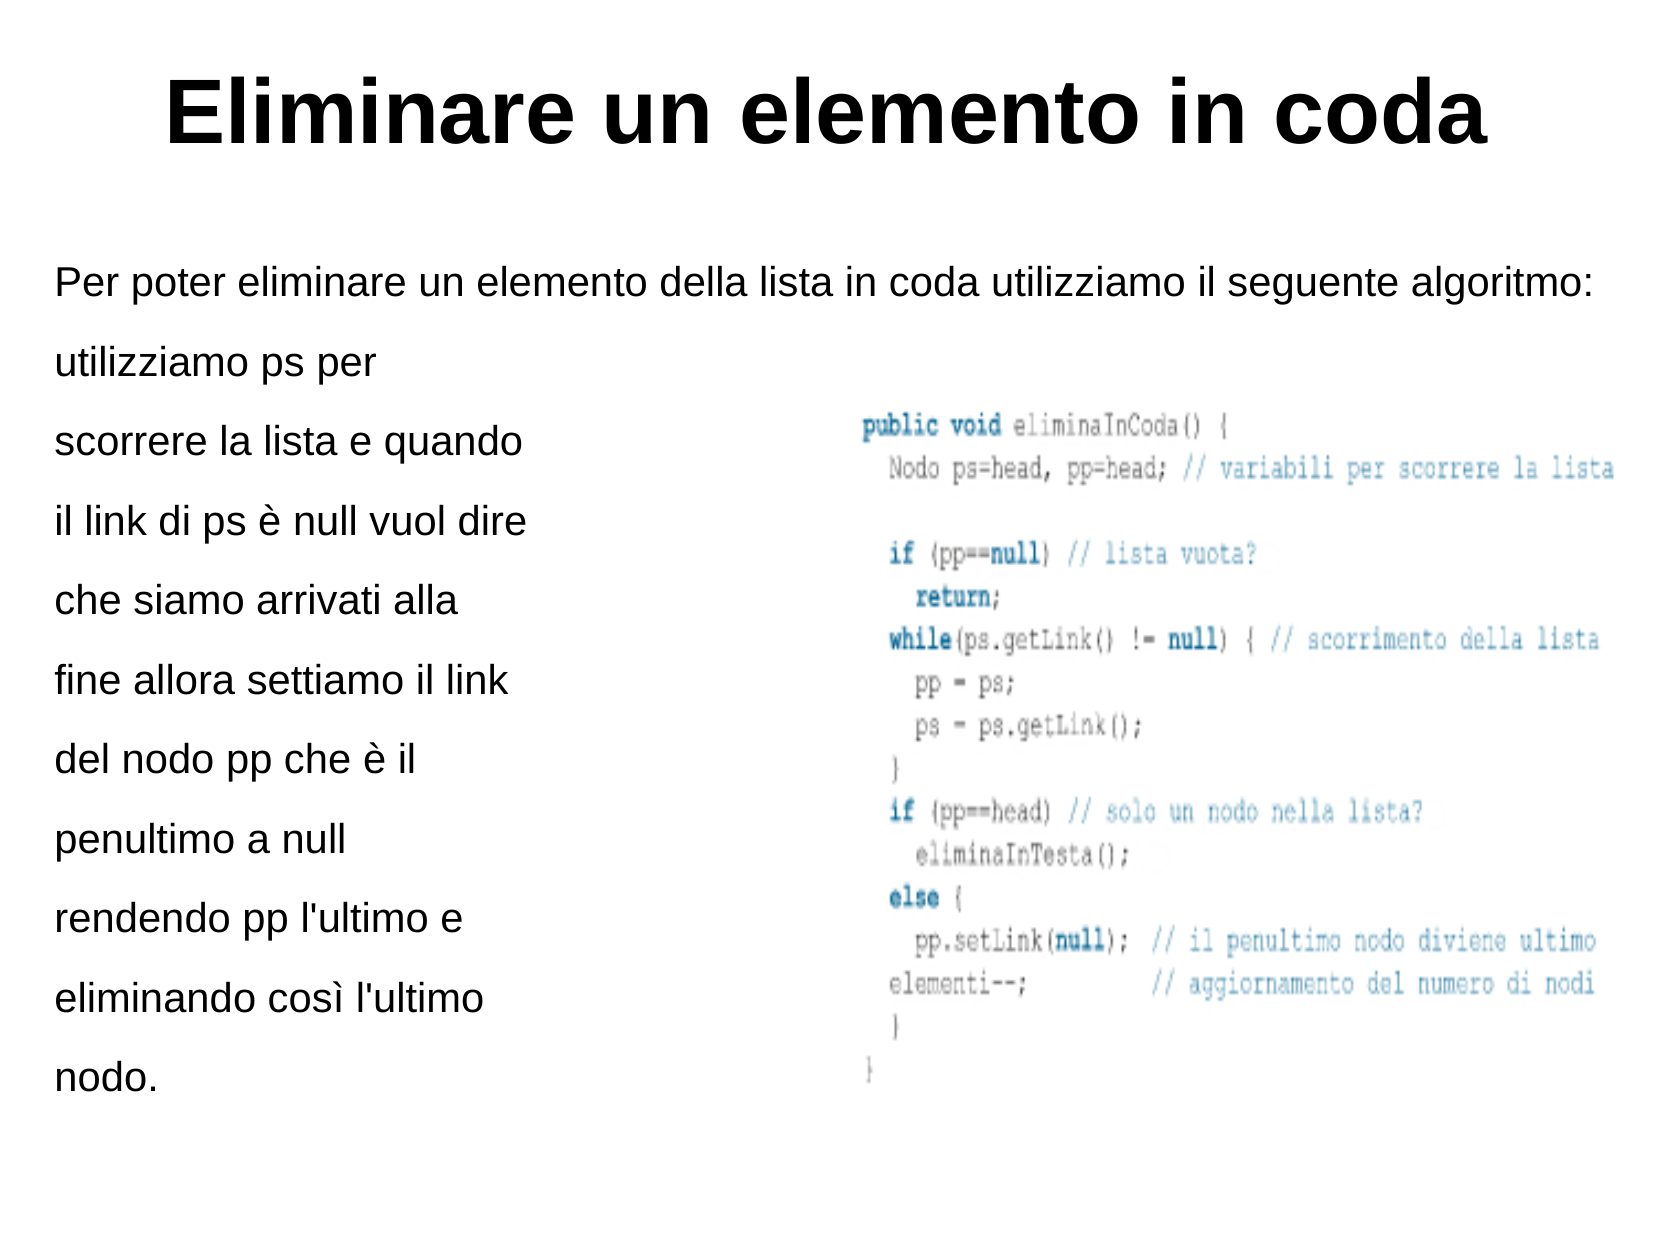

# Eliminare un elemento in coda
Per poter eliminare un elemento della lista in coda utilizziamo il seguente algoritmo:
utilizziamo ps per
scorrere la lista e quando
il link di ps è null vuol dire
che siamo arrivati alla
fine allora settiamo il link
del nodo pp che è il
penultimo a null
rendendo pp l'ultimo e
eliminando così l'ultimo
nodo.